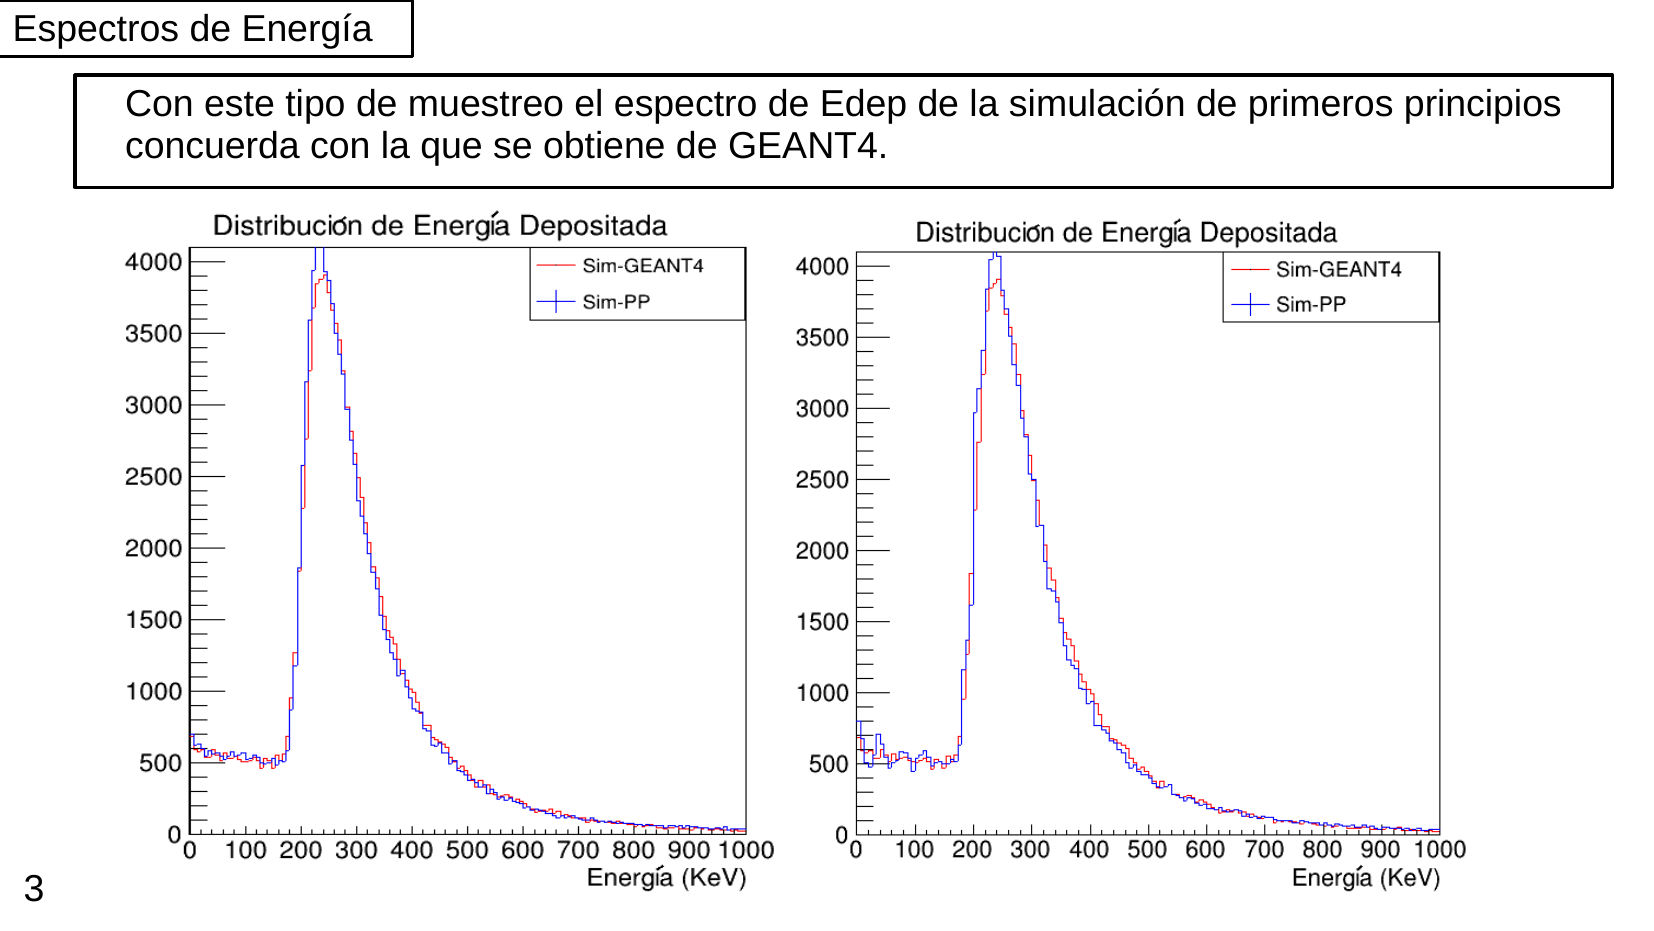

Espectros de Energía
Con este tipo de muestreo el espectro de Edep de la simulación de primeros principios concuerda con la que se obtiene de GEANT4.